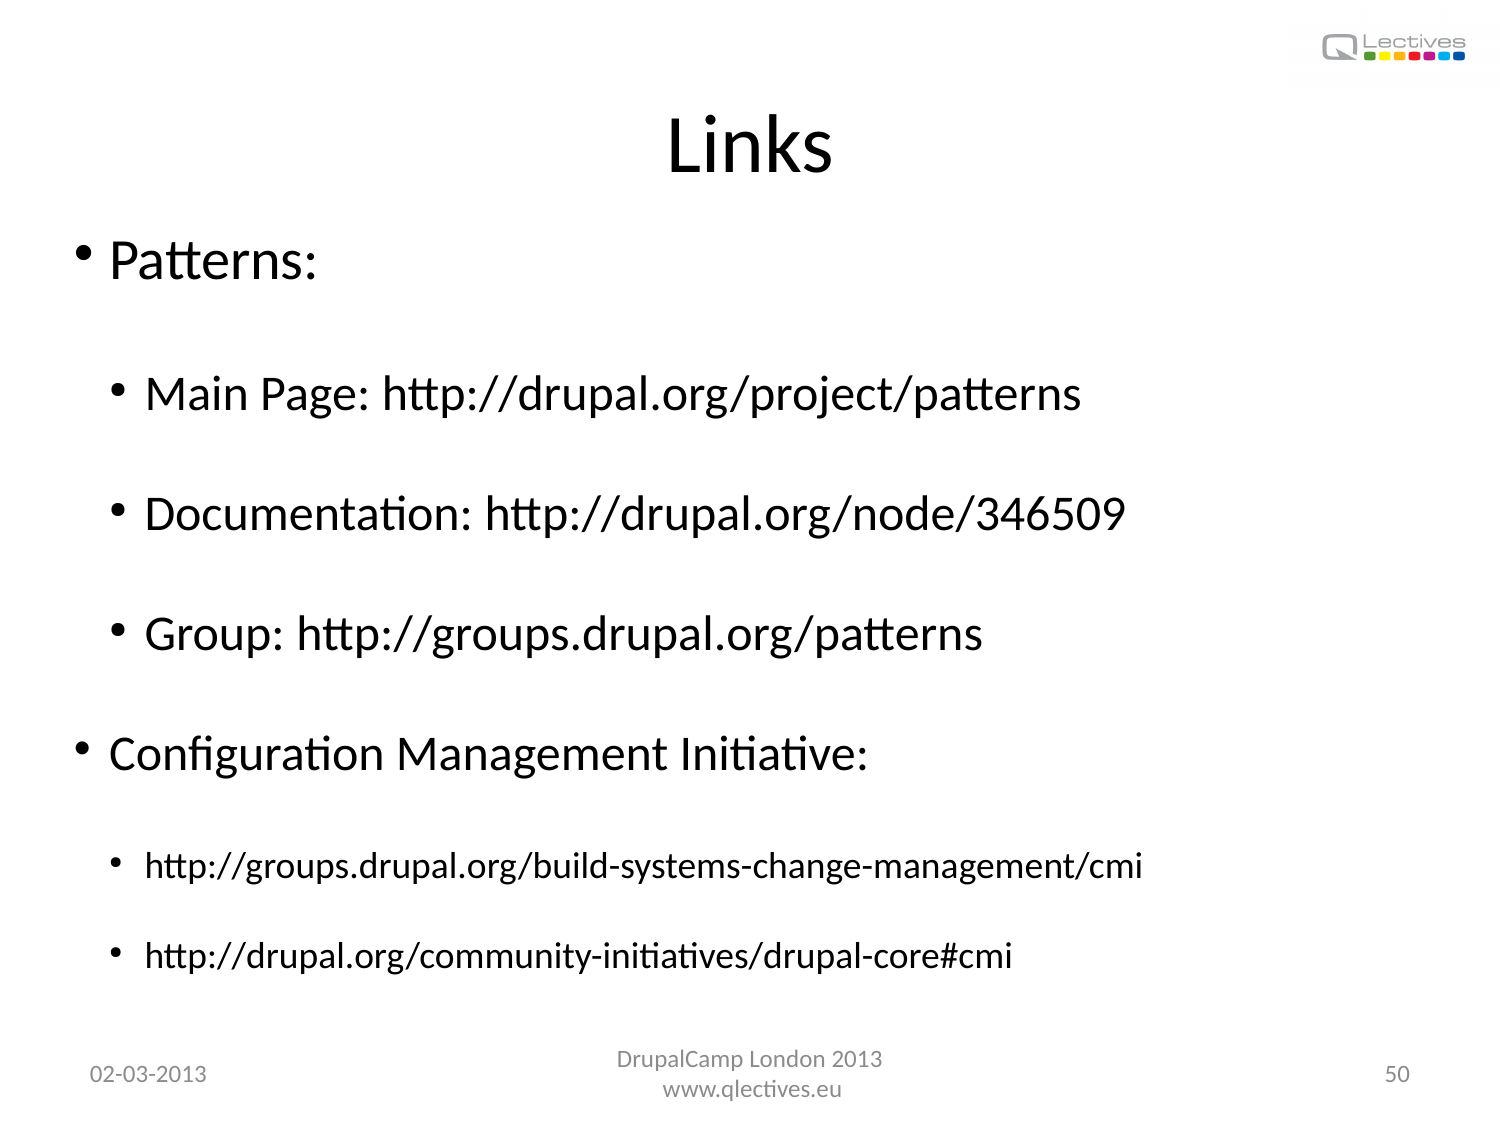

Links
Patterns:
Main Page: http://drupal.org/project/patterns
Documentation: http://drupal.org/node/346509
Group: http://groups.drupal.org/patterns
Configuration Management Initiative:
http://groups.drupal.org/build-systems-change-management/cmi
http://drupal.org/community-initiatives/drupal-core#cmi
02-03-2013
DrupalCamp London 2013
 www.qlectives.eu